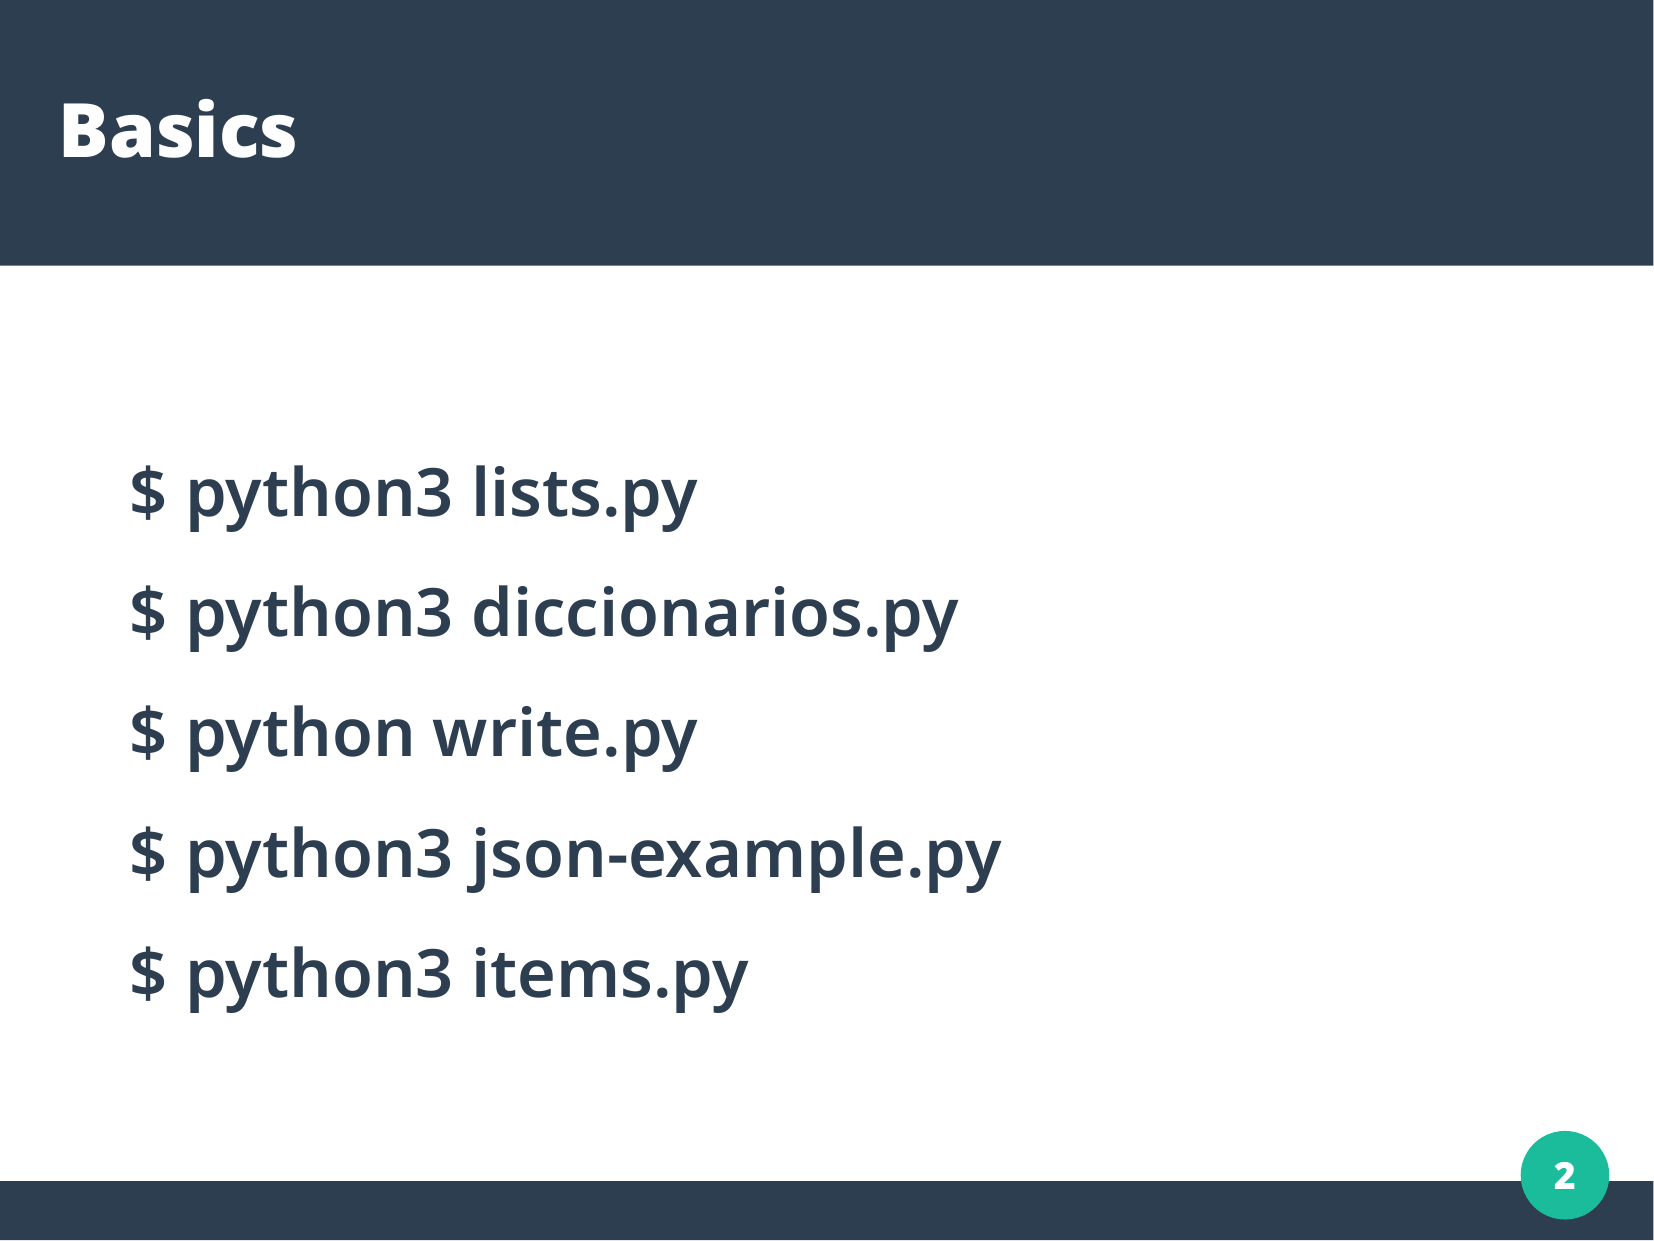

# Basics
$ python3 lists.py
$ python3 diccionarios.py
$ python write.py
$ python3 json-example.py
$ python3 items.py
2